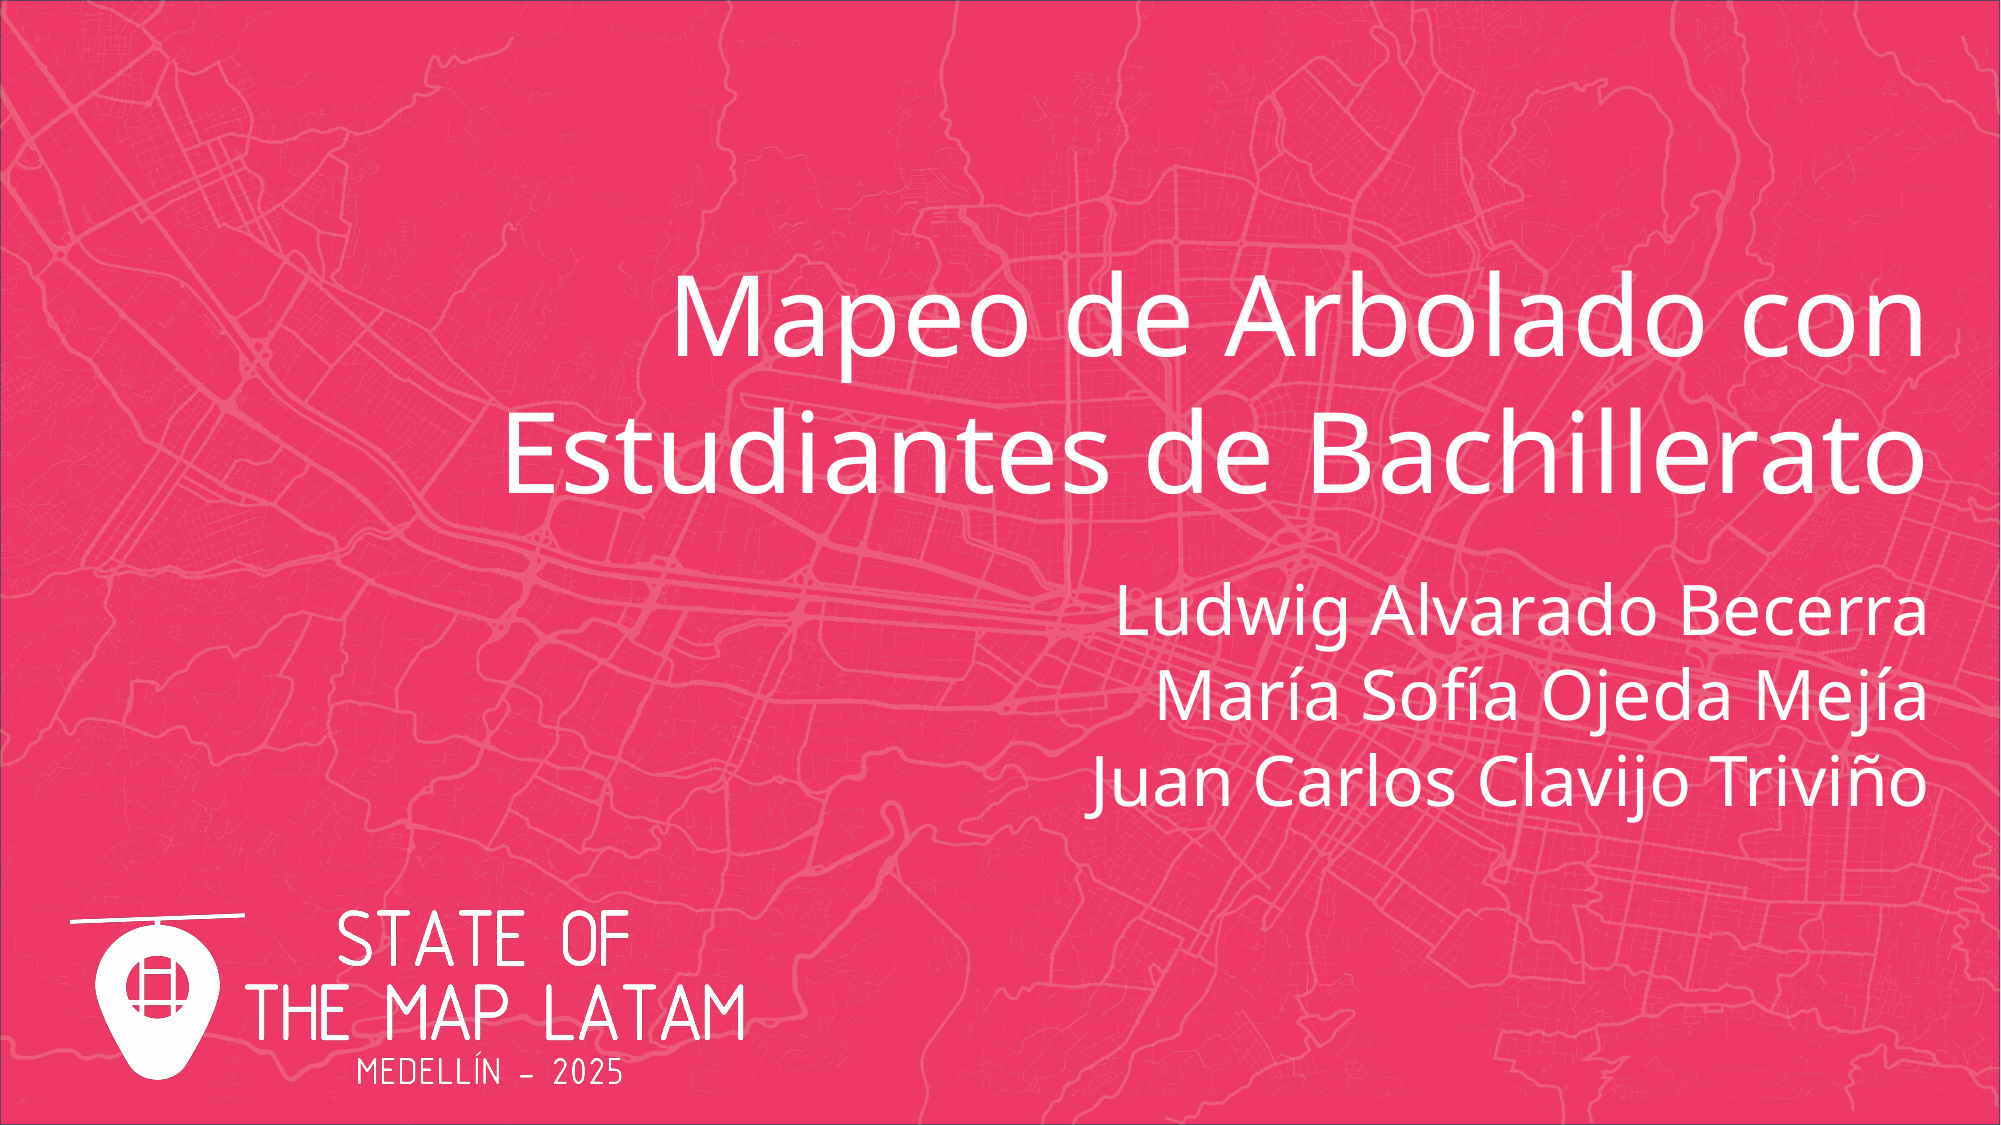

# Mapeo de Arbolado con Estudiantes de Bachillerato
Ludwig Alvarado Becerra
María Sofía Ojeda Mejía
Juan Carlos Clavijo Triviño